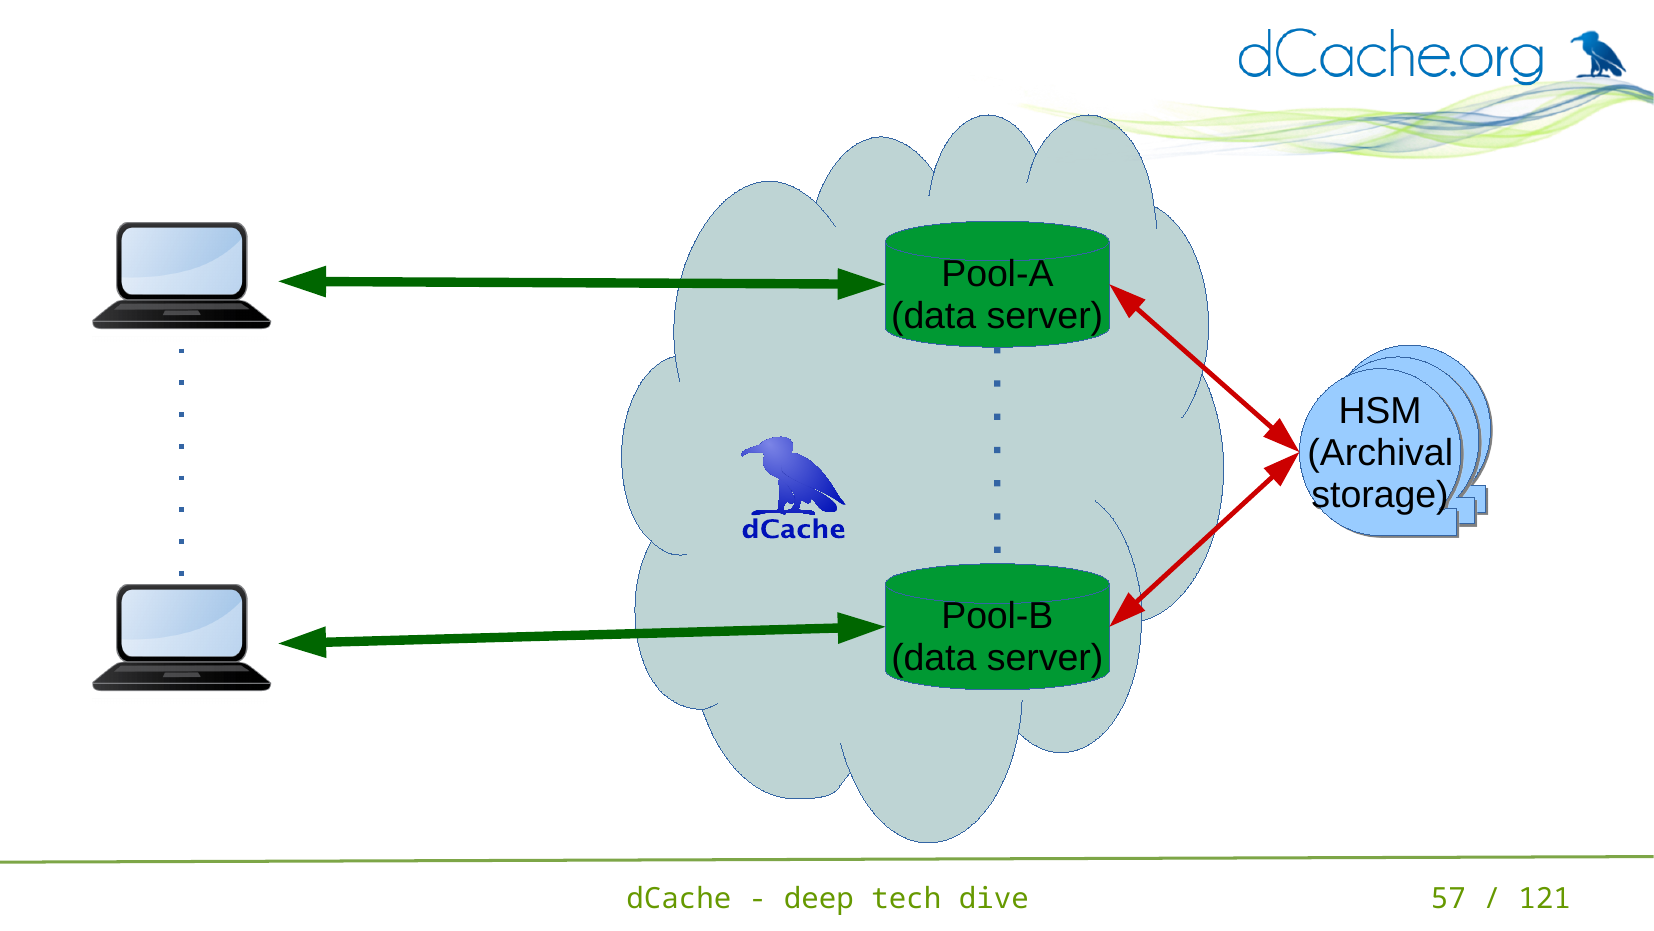

#
Pool-A
(data server)
HSM
(Archival
storage)
Pool-B
(data server)
dCache - deep tech dive
57